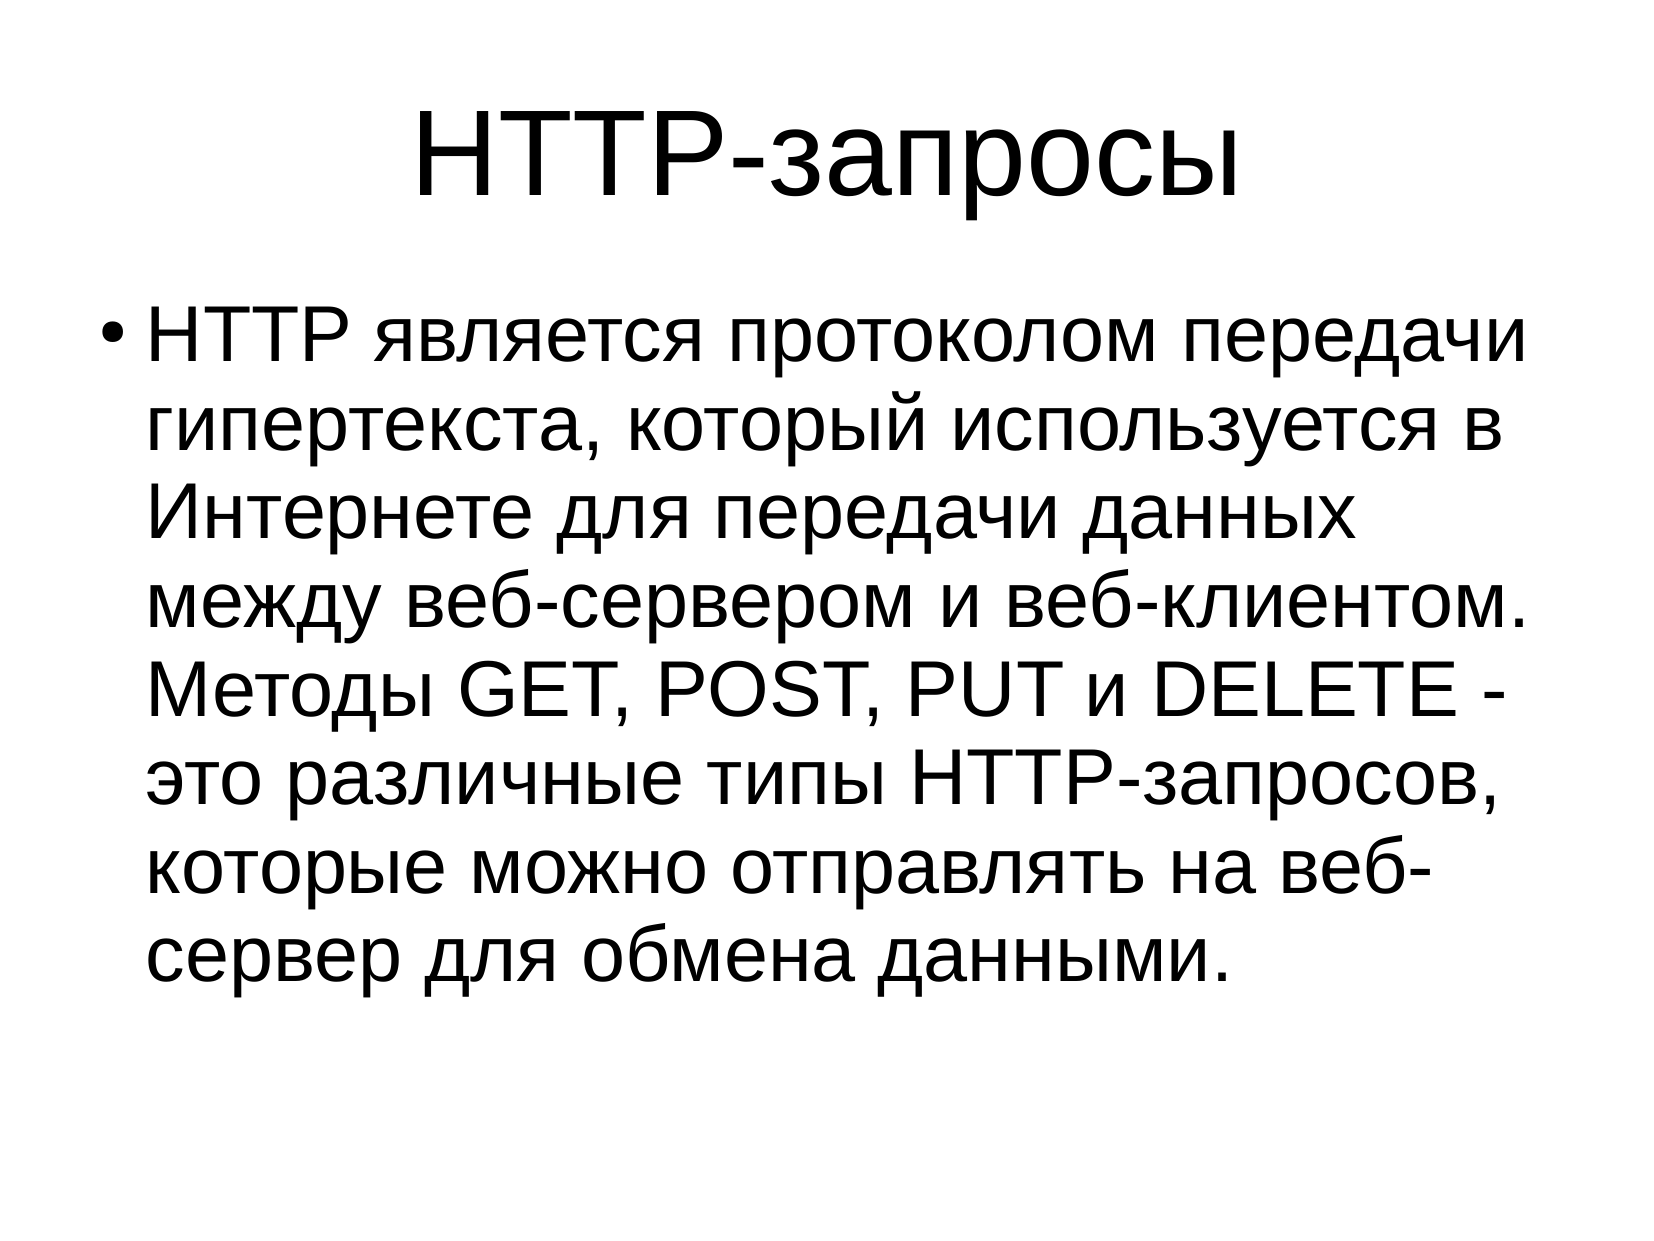

# HTTP-запросы
HTTP является протоколом передачи гипертекста, который используется в Интернете для передачи данных между веб-сервером и веб-клиентом. Методы GET, POST, PUT и DELETE - это различные типы HTTP-запросов, которые можно отправлять на веб-сервер для обмена данными.